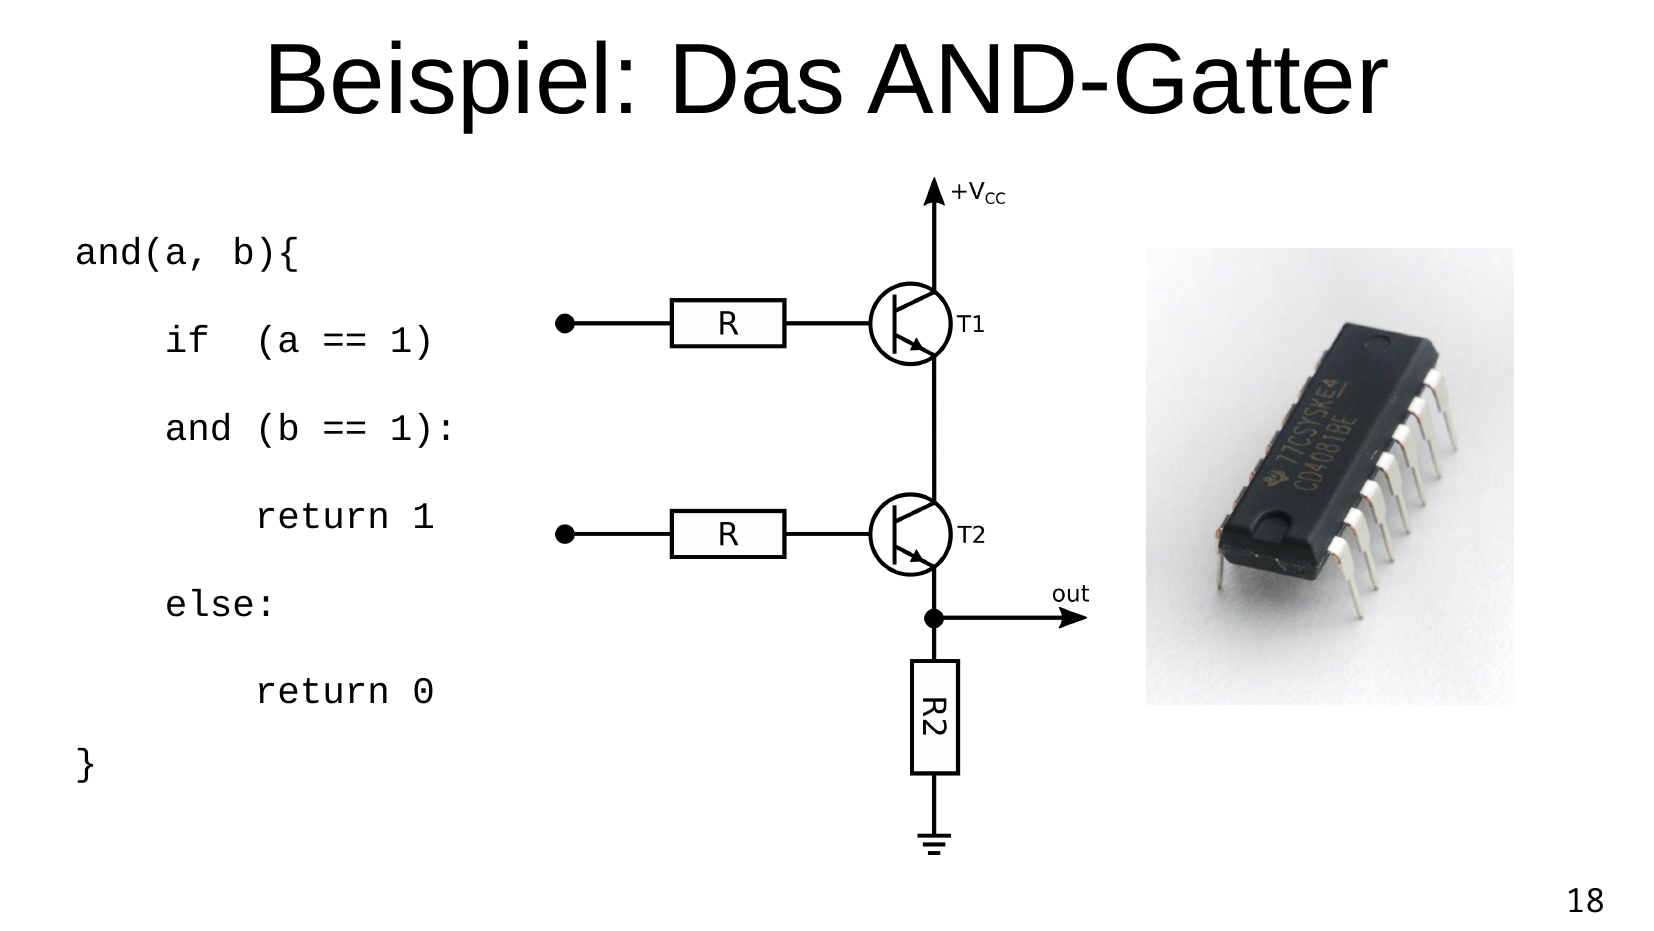

# Beispiel: Das AND-Gatter
and(a, b){
 if (a == 1)
 and (b == 1):
 return 1
 else:
 return 0
}